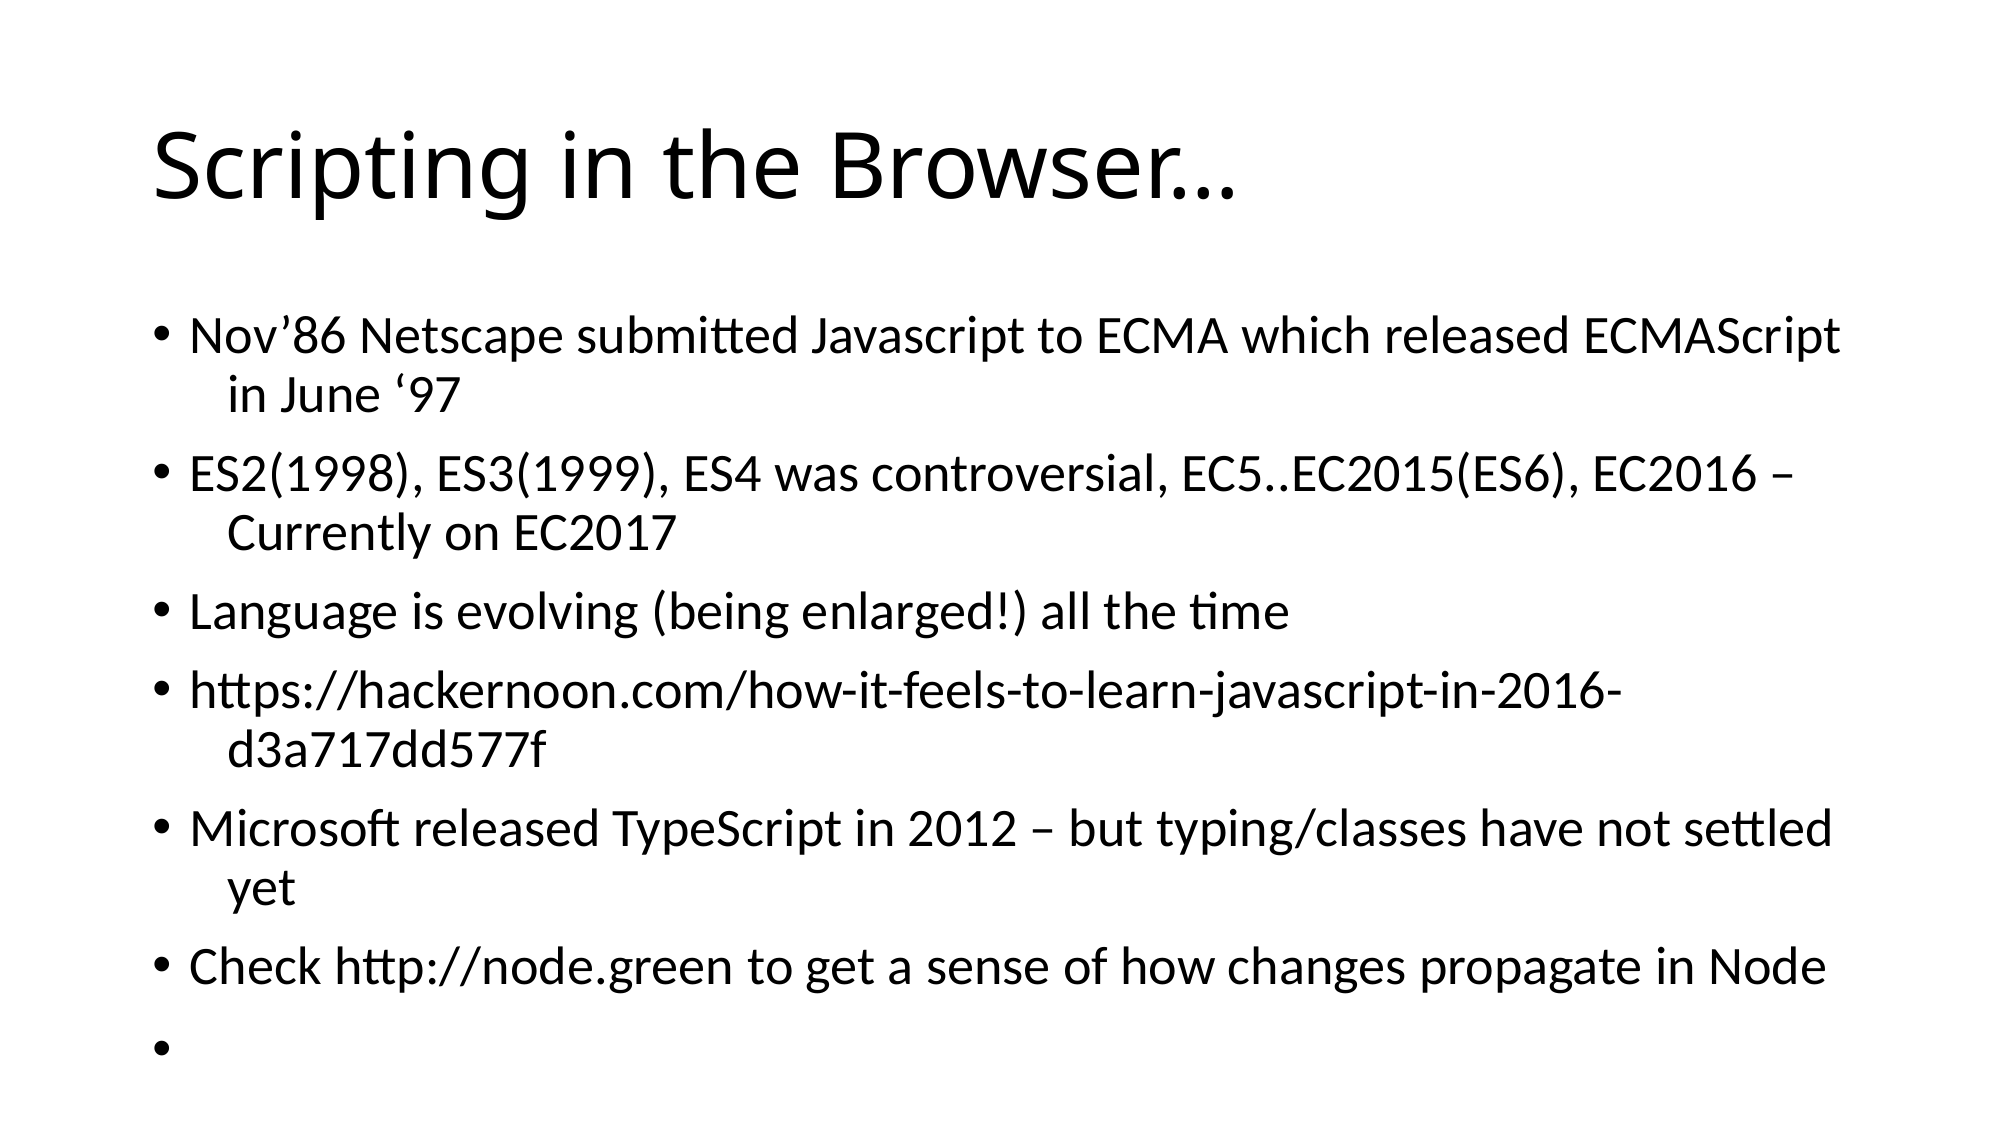

# Scripting in the Browser…
Nov’86 Netscape submitted Javascript to ECMA which released ECMAScript in June ‘97
ES2(1998), ES3(1999), ES4 was controversial, EC5..EC2015(ES6), EC2016 – Currently on EC2017
Language is evolving (being enlarged!) all the time
https://hackernoon.com/how-it-feels-to-learn-javascript-in-2016-d3a717dd577f
Microsoft released TypeScript in 2012 – but typing/classes have not settled yet
Check http://node.green to get a sense of how changes propagate in Node